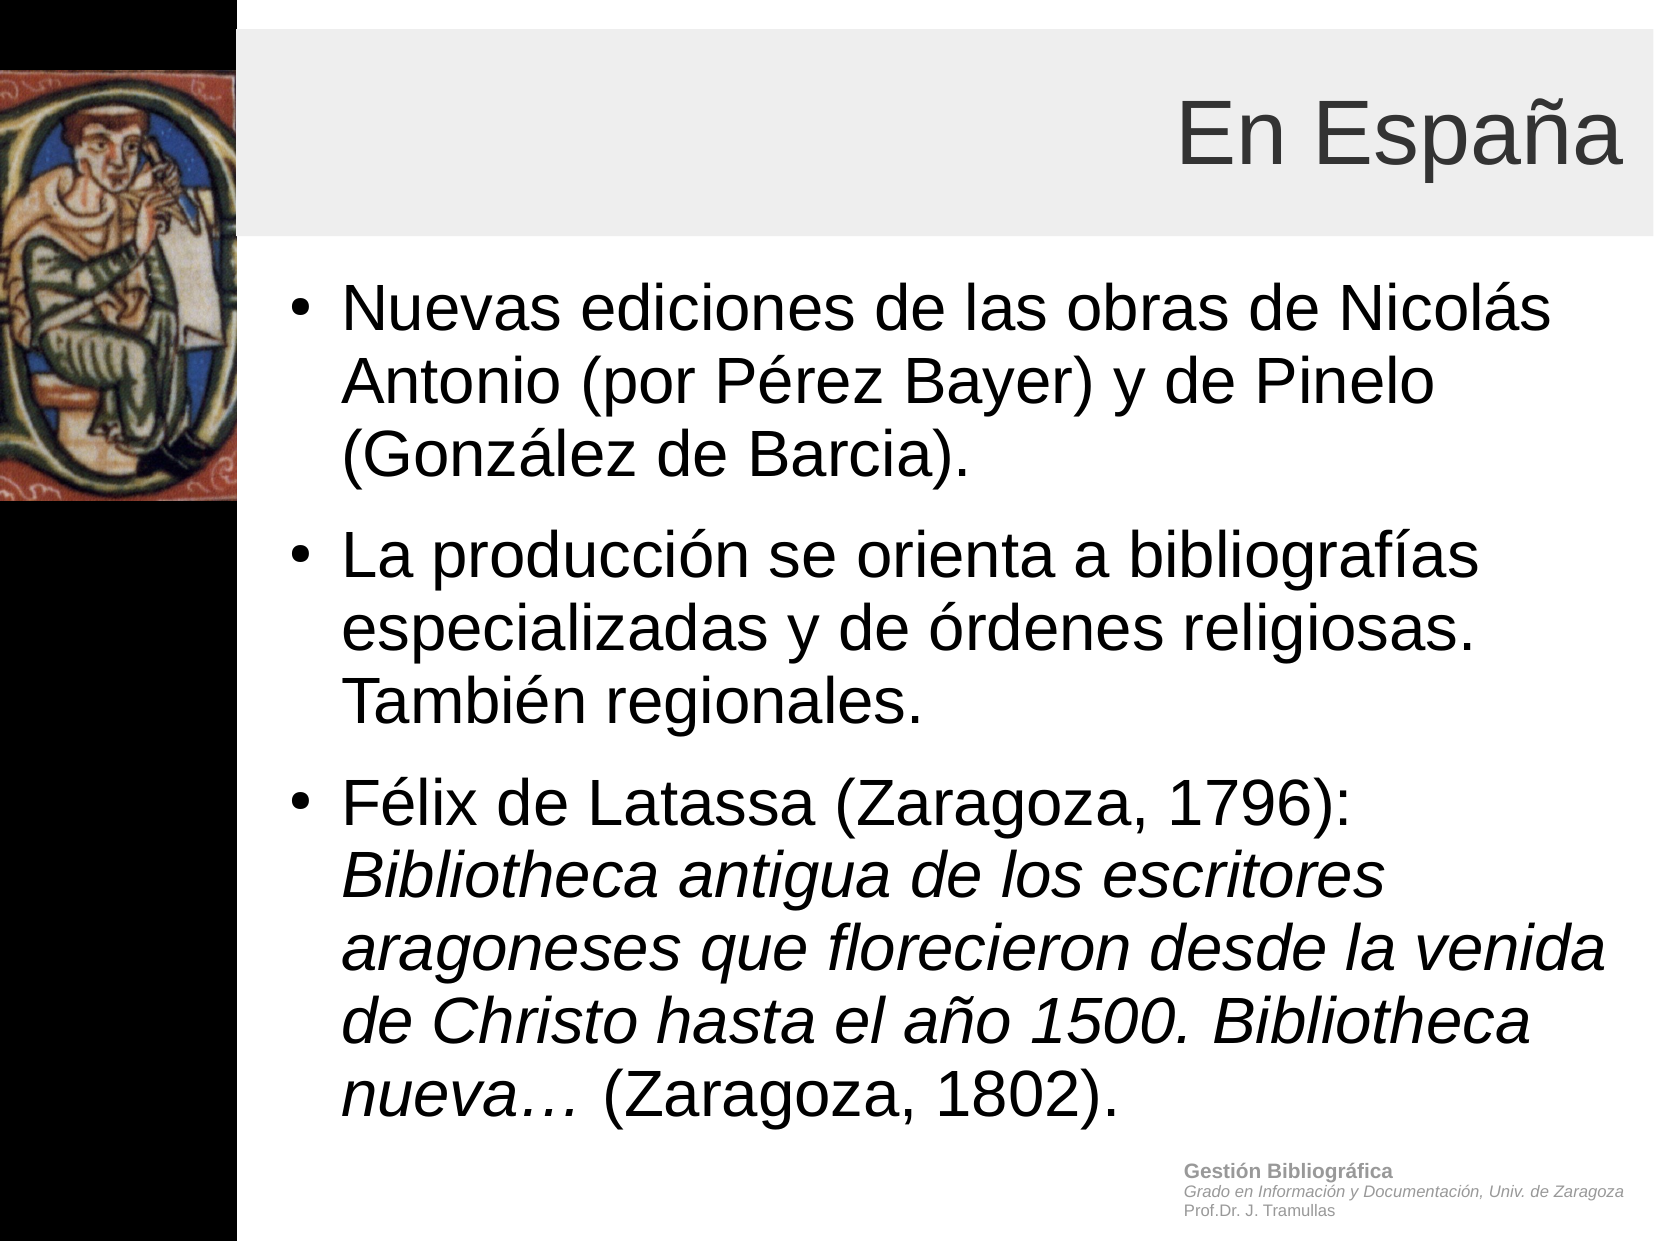

# En España
Nuevas ediciones de las obras de Nicolás Antonio (por Pérez Bayer) y de Pinelo (González de Barcia).
La producción se orienta a bibliografías especializadas y de órdenes religiosas. También regionales.
Félix de Latassa (Zaragoza, 1796): Bibliotheca antigua de los escritores aragoneses que florecieron desde la venida de Christo hasta el año 1500. Bibliotheca nueva… (Zaragoza, 1802).